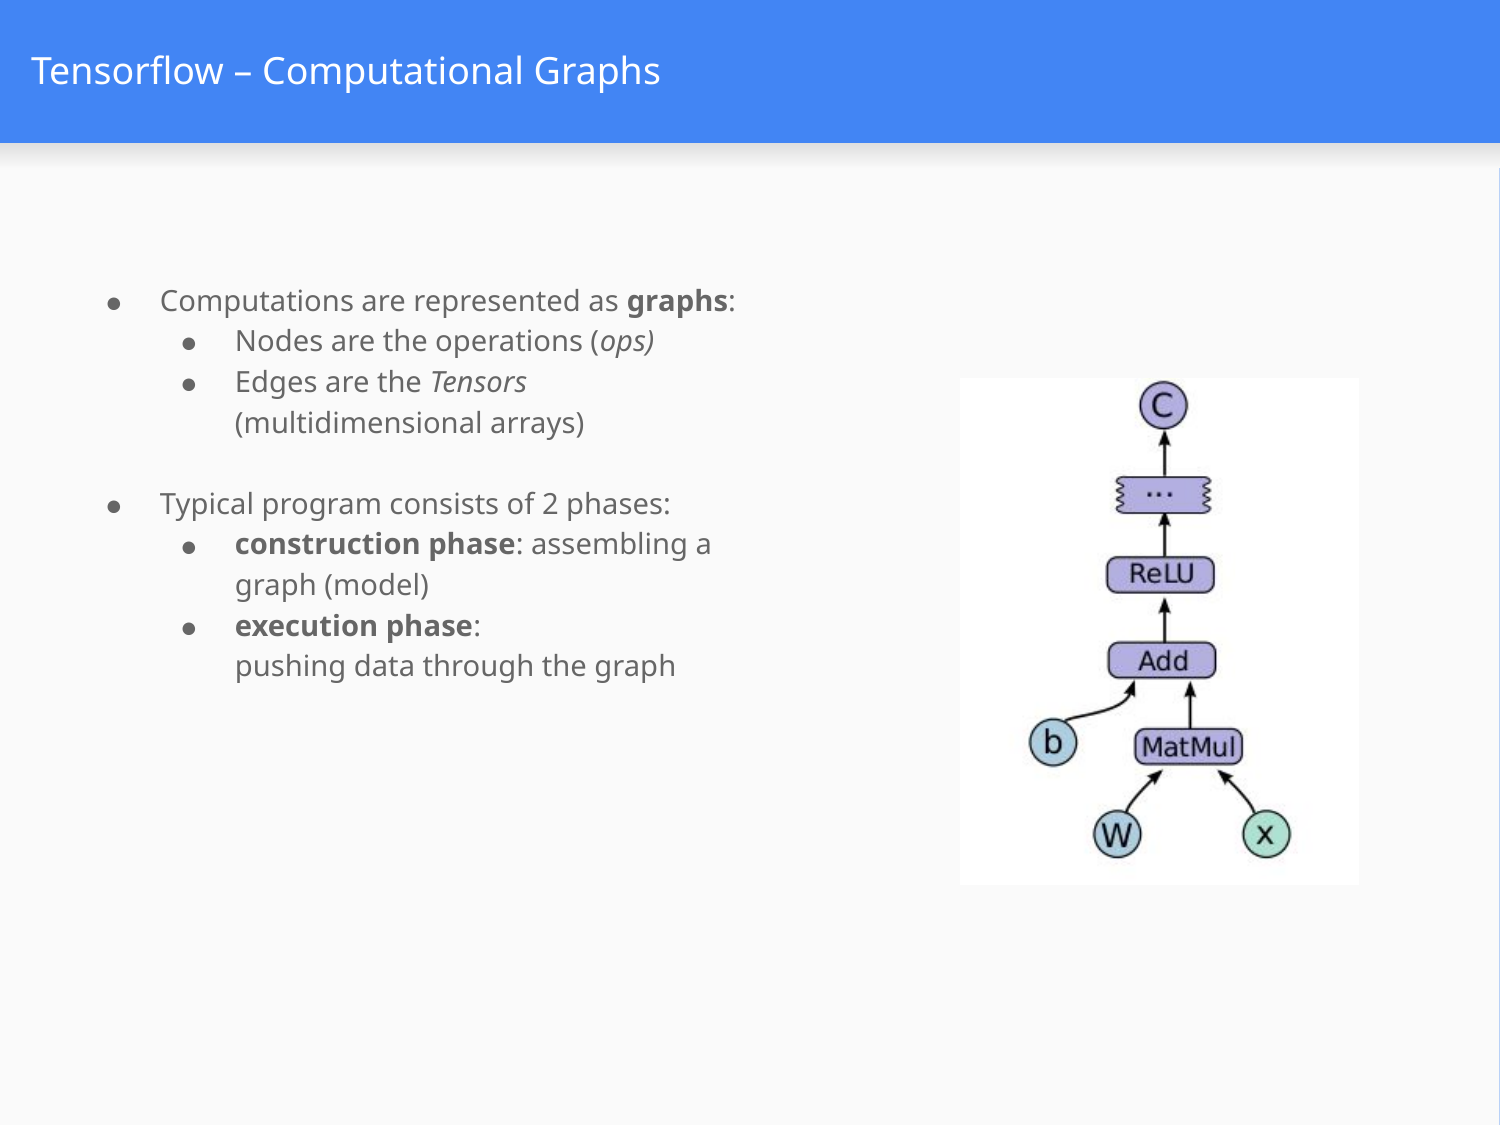

# Tensorflow – Computational Graphs
Computations are represented as graphs:
●
Nodes are the operations (ops)
●
Edges are the Tensors
●
(multidimensional arrays)
Typical program consists of 2 phases:
●
construction phase: assembling a
●
graph (model)
execution phase:
●
pushing data through the graph